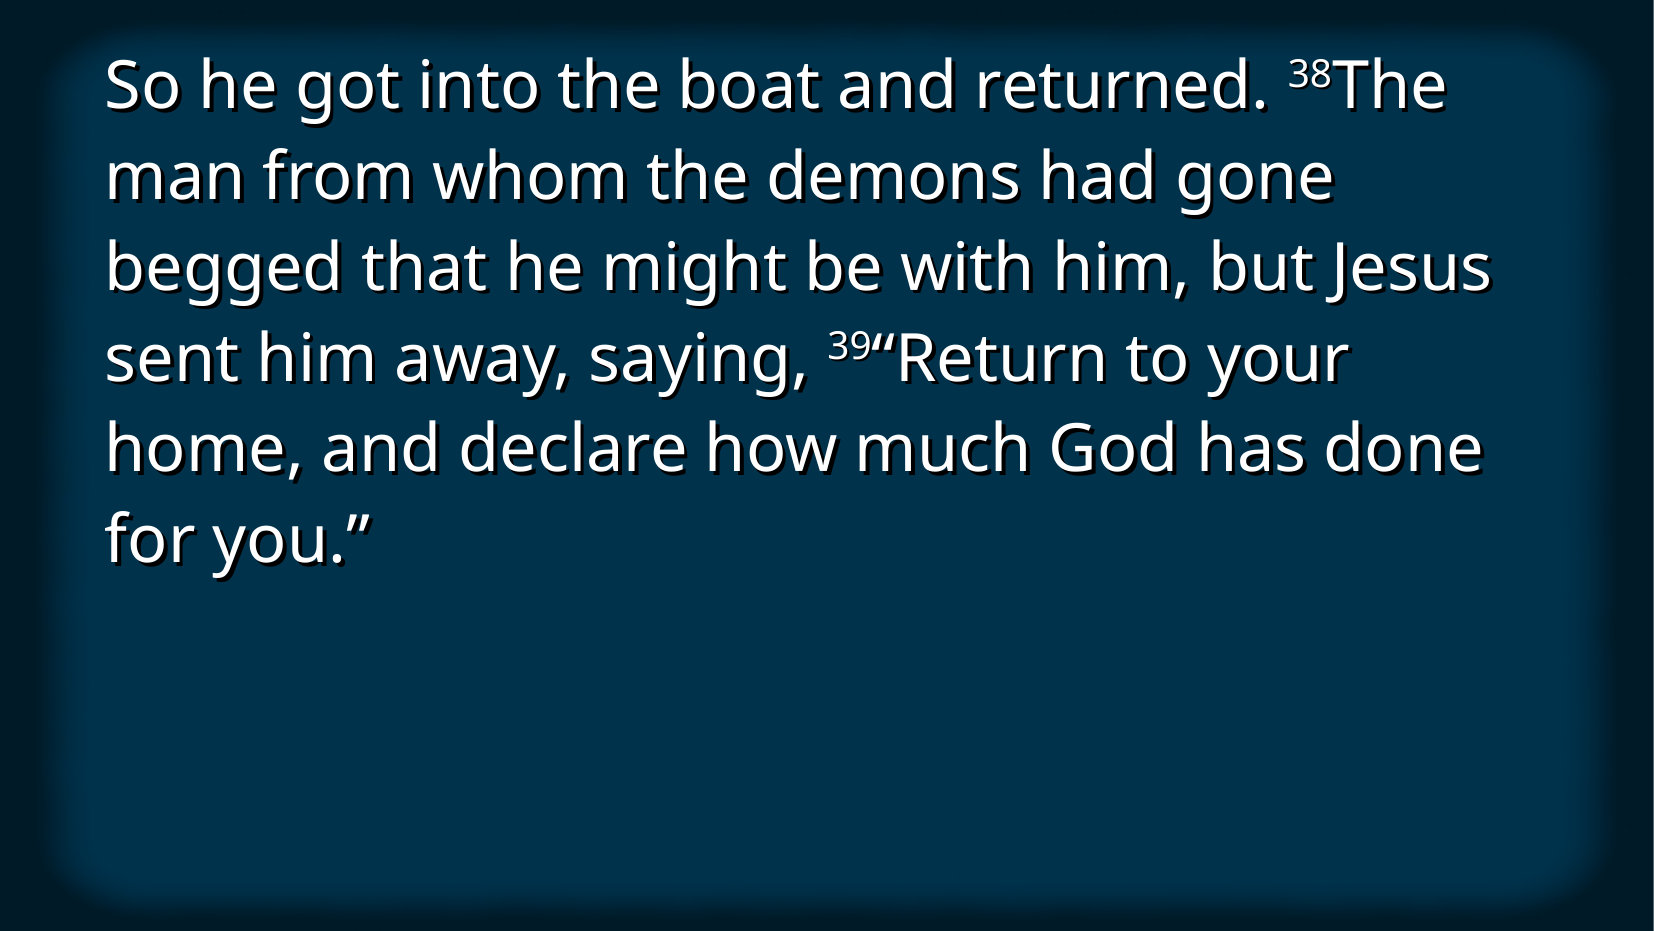

So he got into the boat and returned. 38The man from whom the demons had gone begged that he might be with him, but Jesus sent him away, saying, 39“Return to your home, and declare how much God has done for you.”